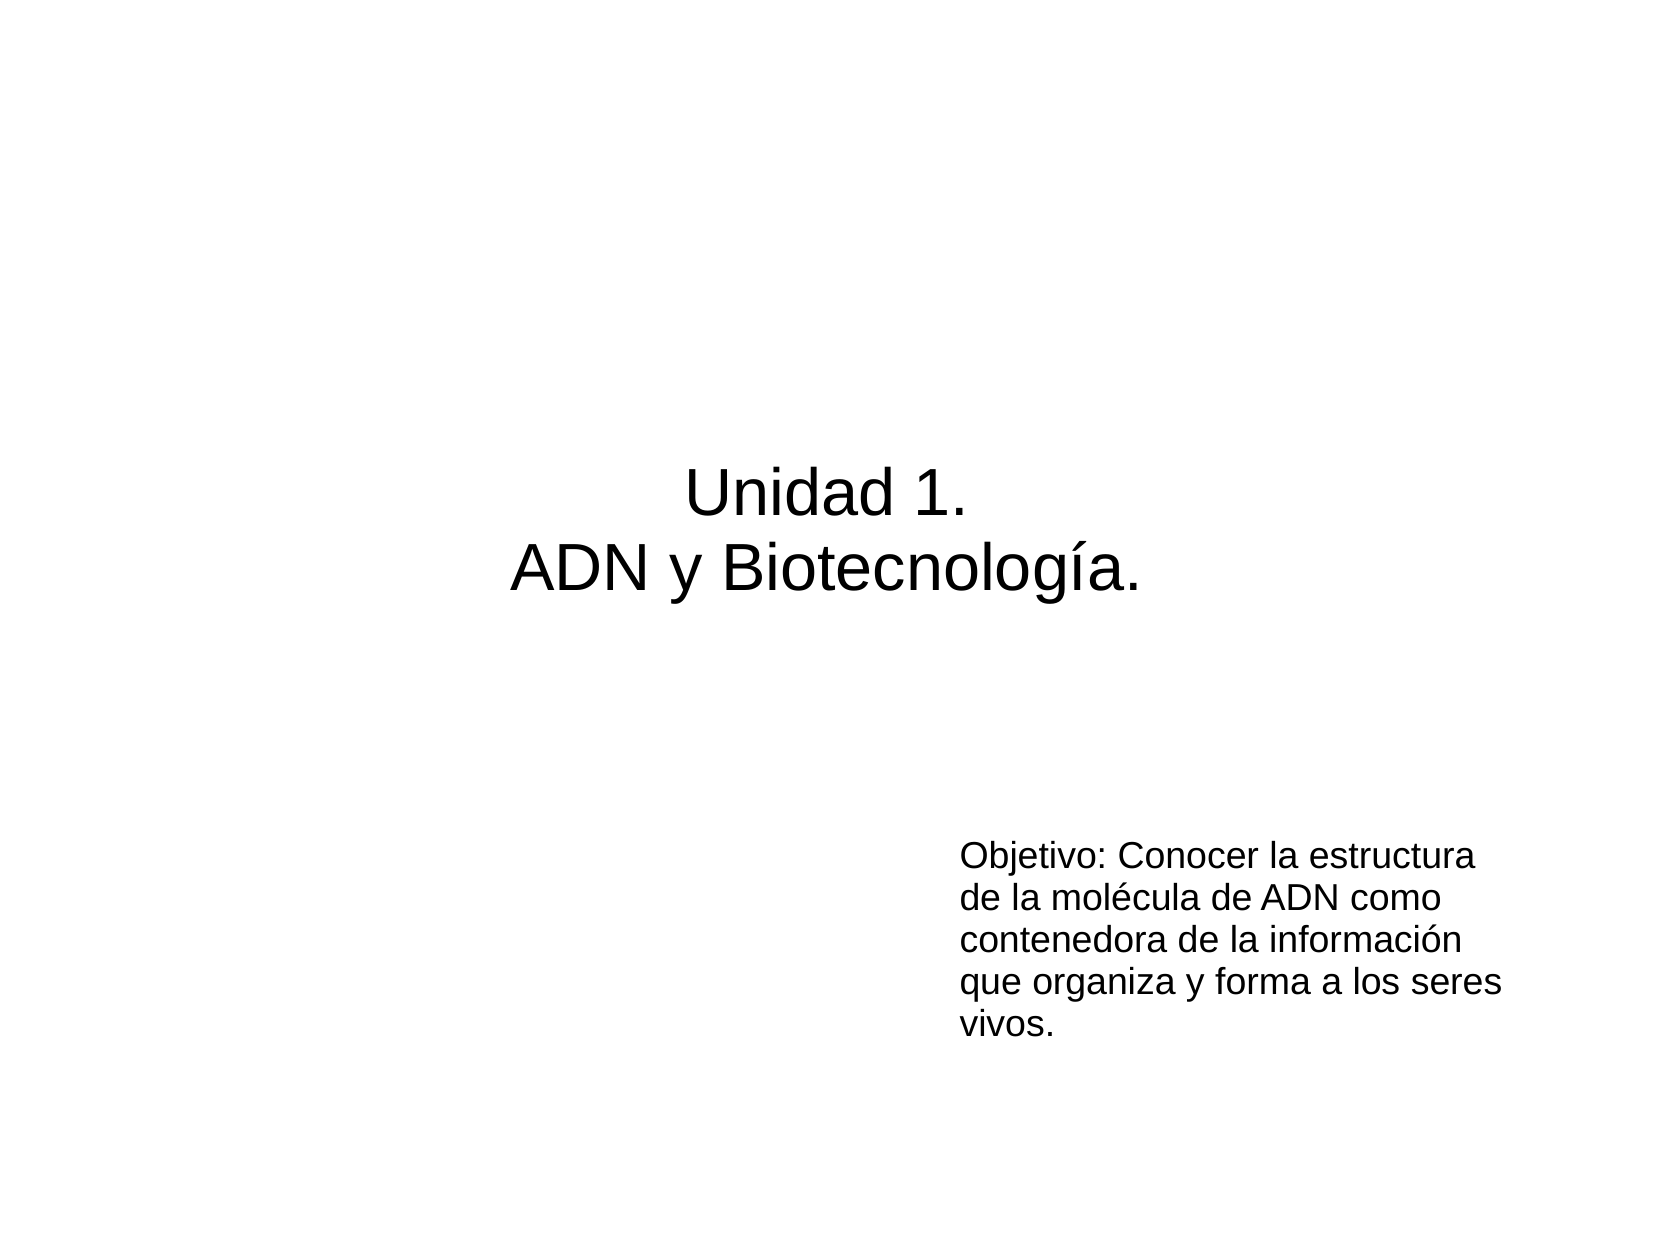

# Unidad 1.
ADN y Biotecnología.
Objetivo: Conocer la estructura de la molécula de ADN como contenedora de la información que organiza y forma a los seres vivos.